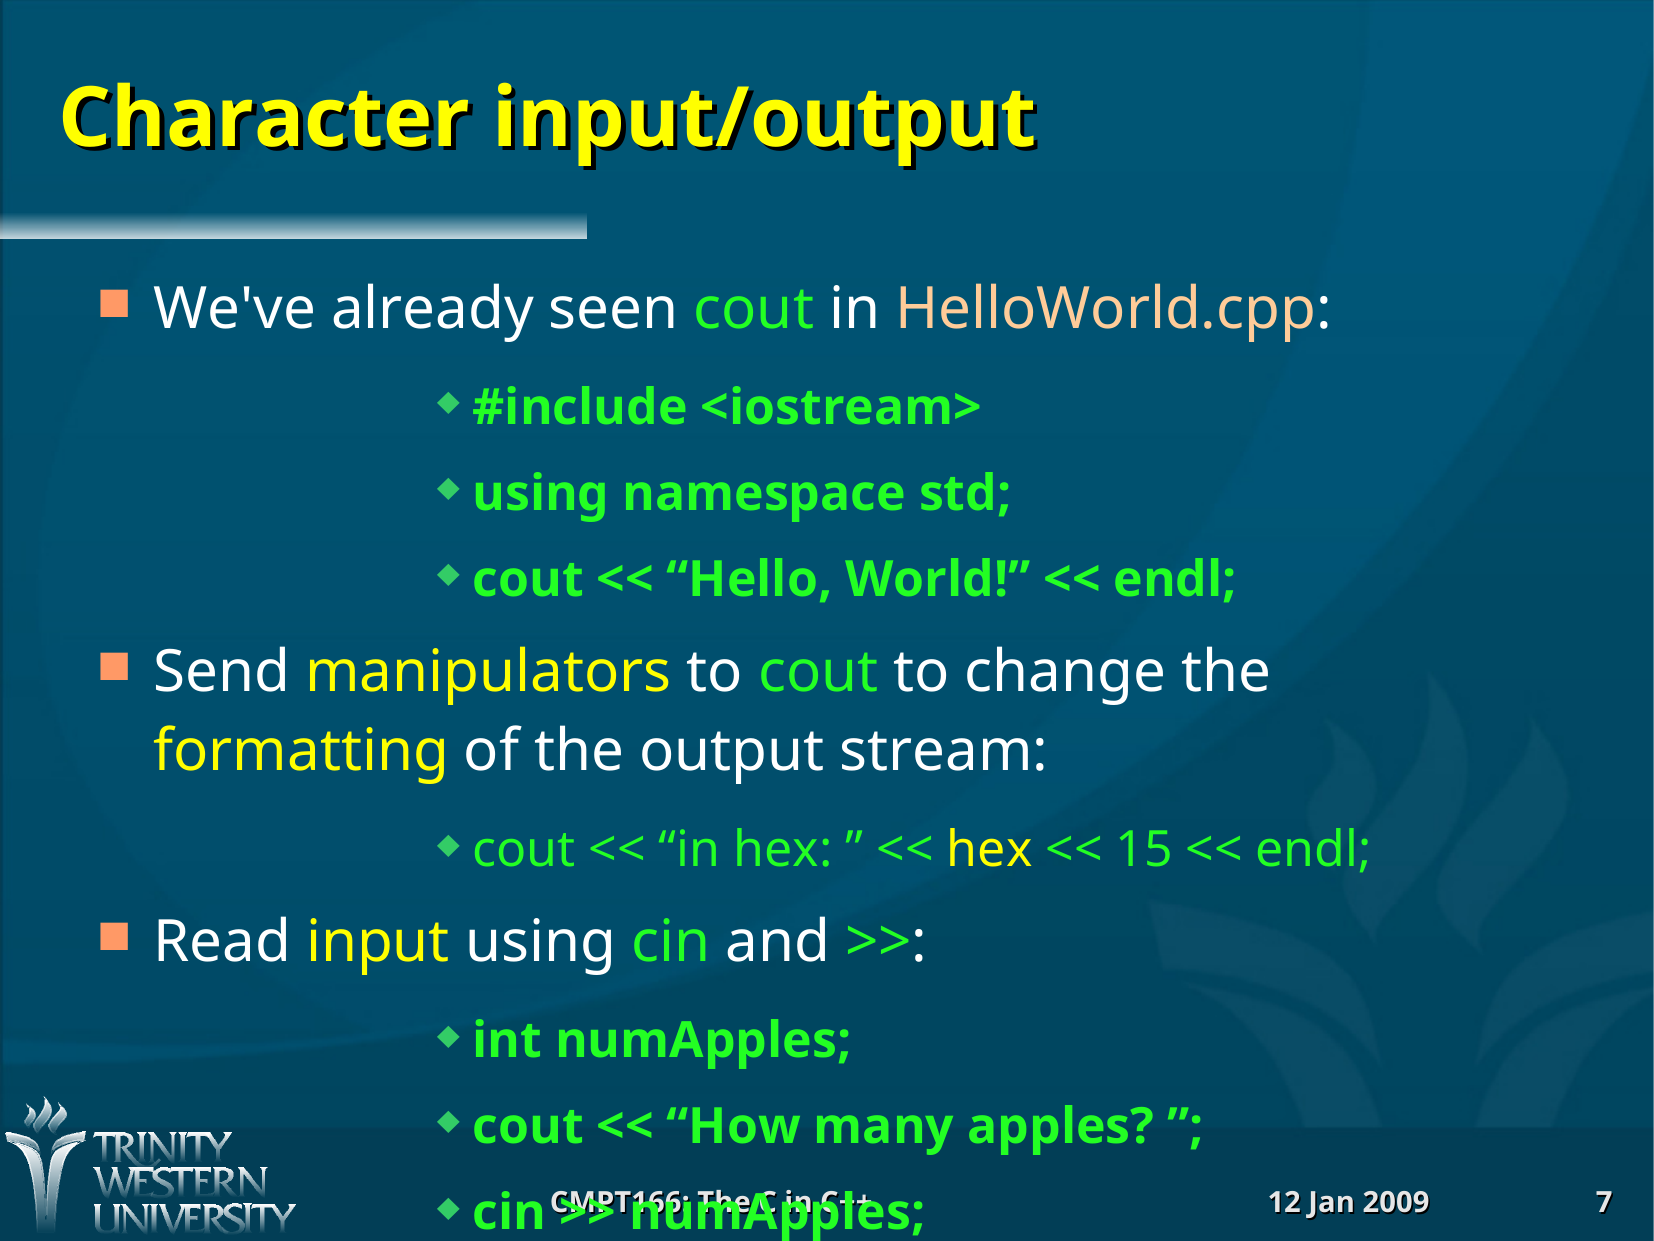

# Character input/output
We've already seen cout in HelloWorld.cpp:
#include <iostream>
using namespace std;
cout << “Hello, World!” << endl;
Send manipulators to cout to change the formatting of the output stream:
cout << “in hex: ” << hex << 15 << endl;
Read input using cin and >>:
int numApples;
cout << “How many apples? ”;
cin >> numApples;
CMPT166: The C in C++
12 Jan 2009
7